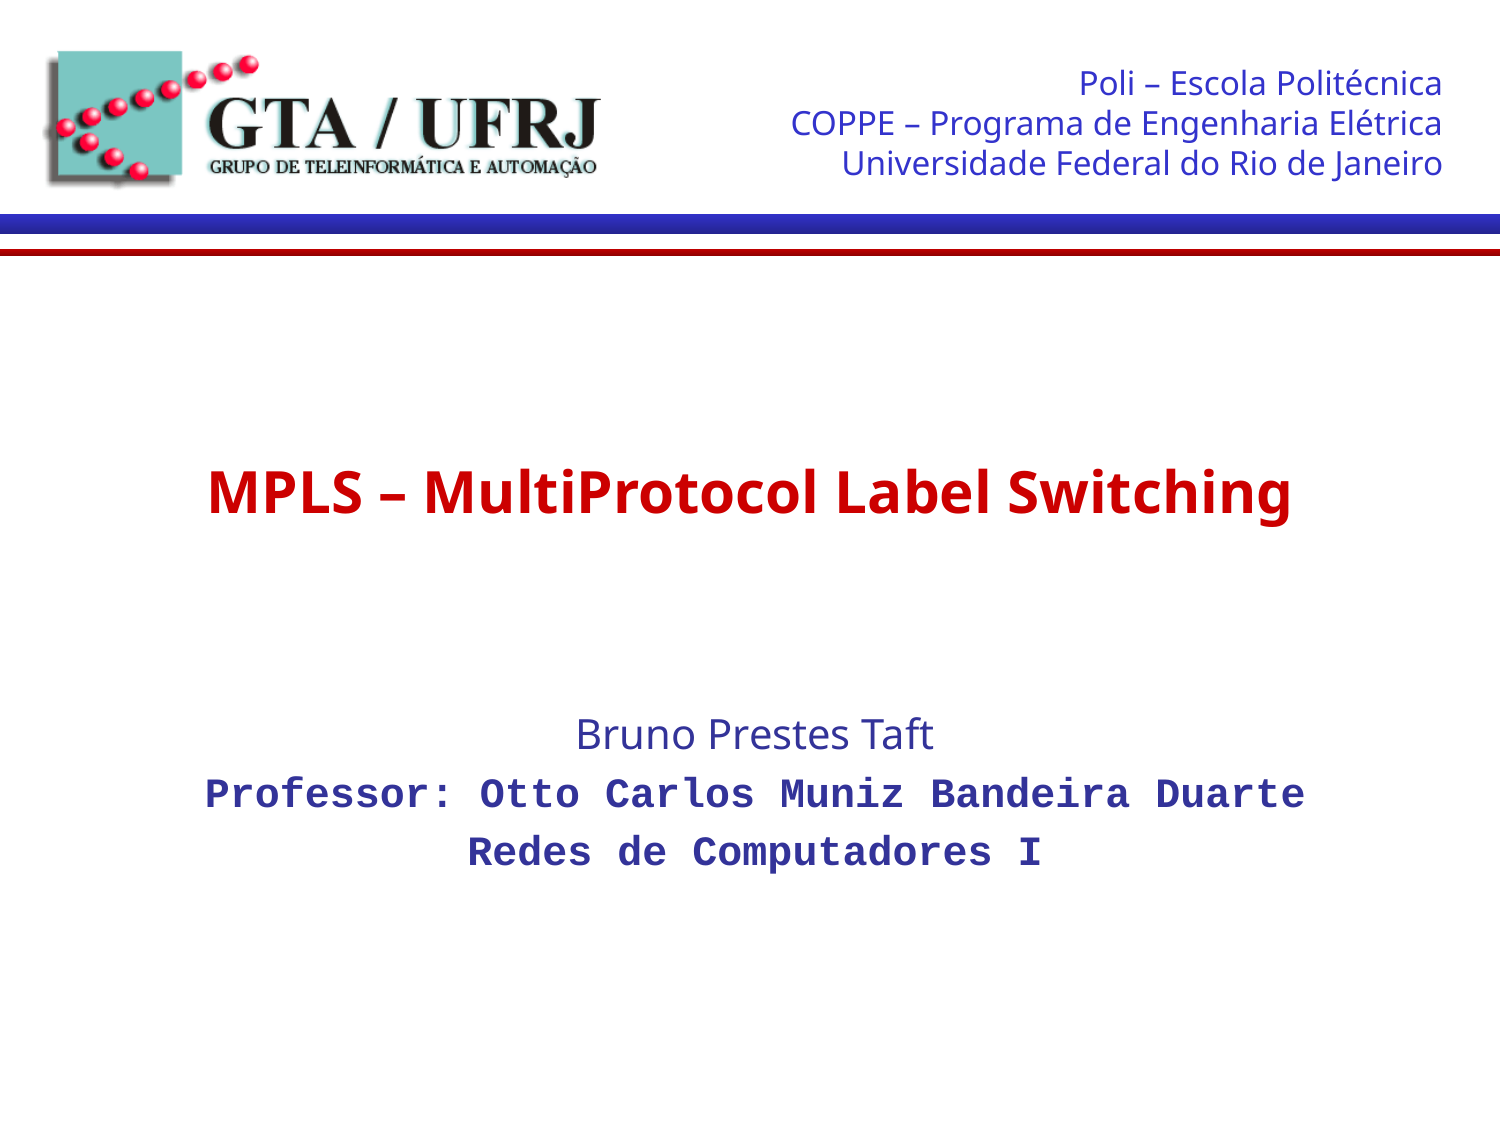

Poli – Escola Politécnica
COPPE – Programa de Engenharia Elétrica
Universidade Federal do Rio de Janeiro
# MPLS – MultiProtocol Label Switching
Bruno Prestes Taft
Professor: Otto Carlos Muniz Bandeira Duarte
Redes de Computadores I